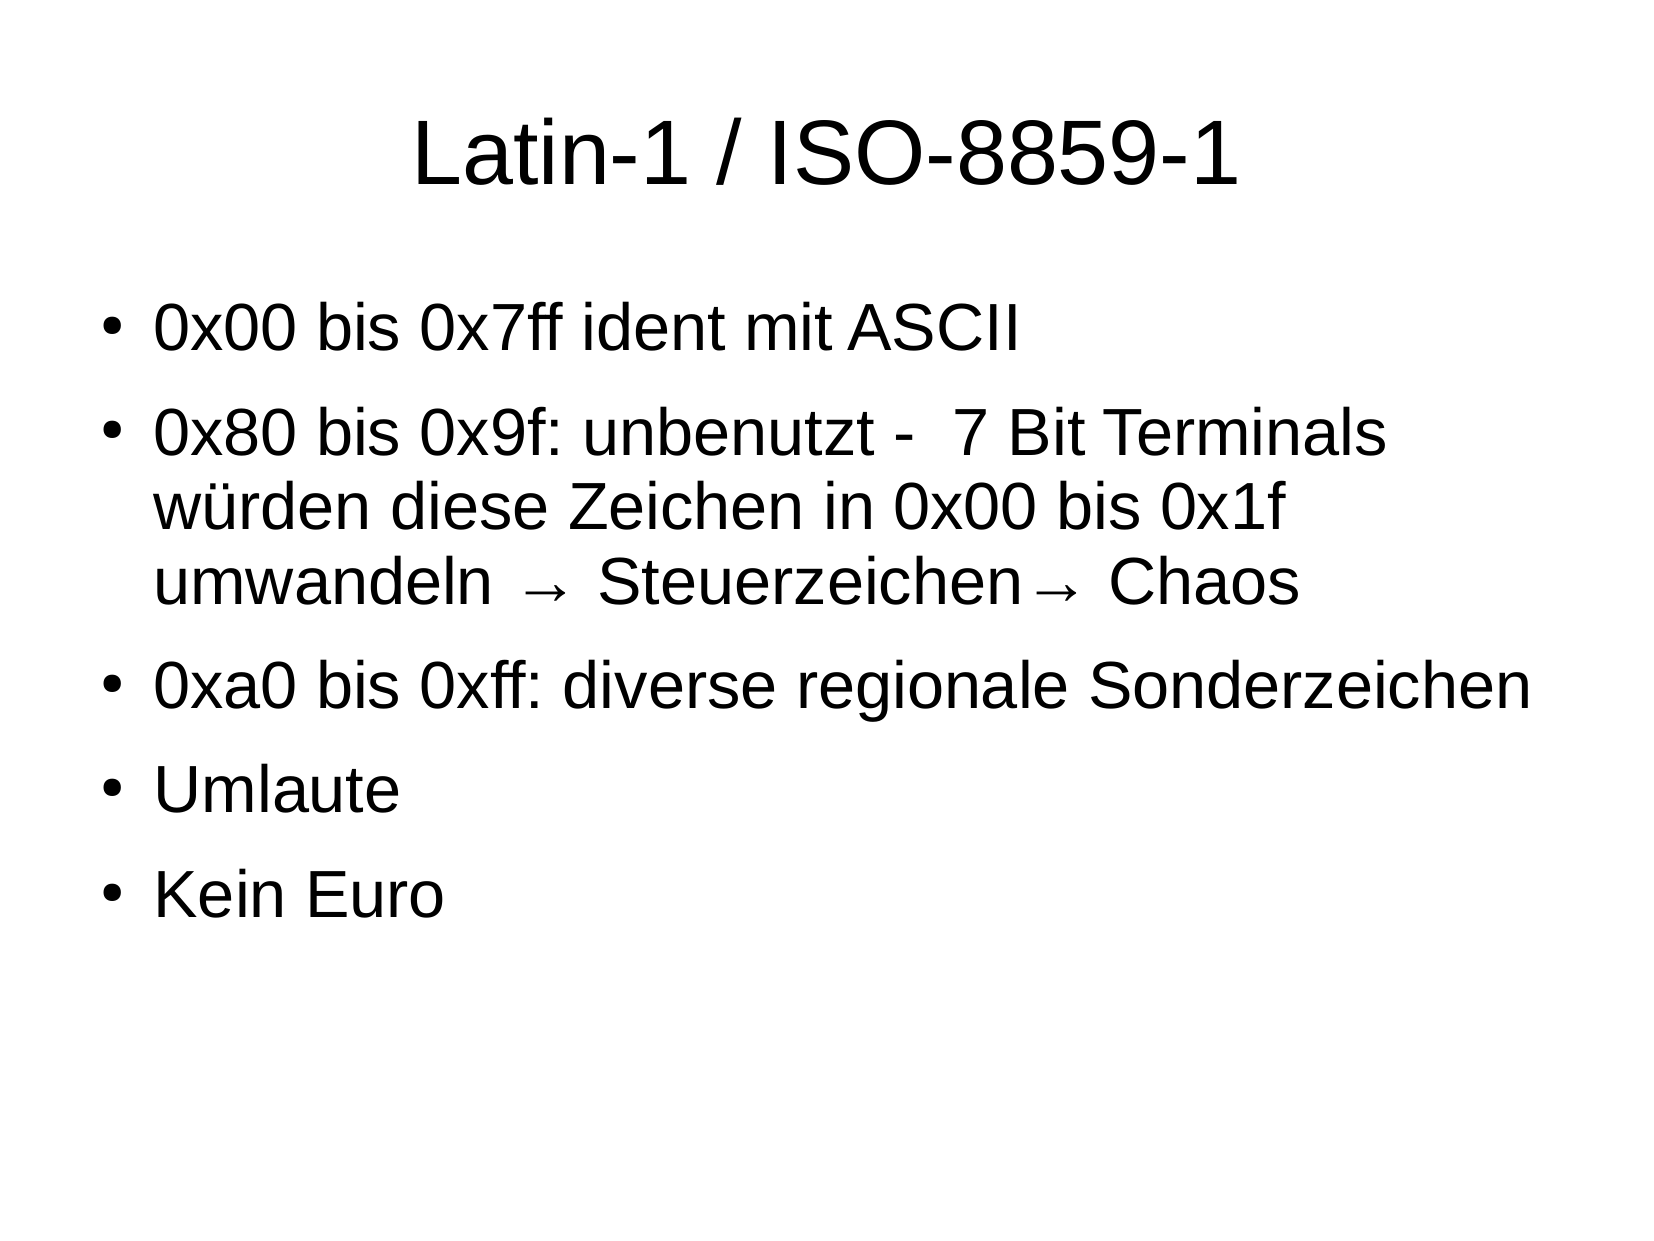

# Latin-1 / ISO-8859-1
0x00 bis 0x7ff ident mit ASCII
0x80 bis 0x9f: unbenutzt - 7 Bit Terminals würden diese Zeichen in 0x00 bis 0x1f umwandeln → Steuerzeichen→ Chaos
0xa0 bis 0xff: diverse regionale Sonderzeichen
Umlaute
Kein Euro